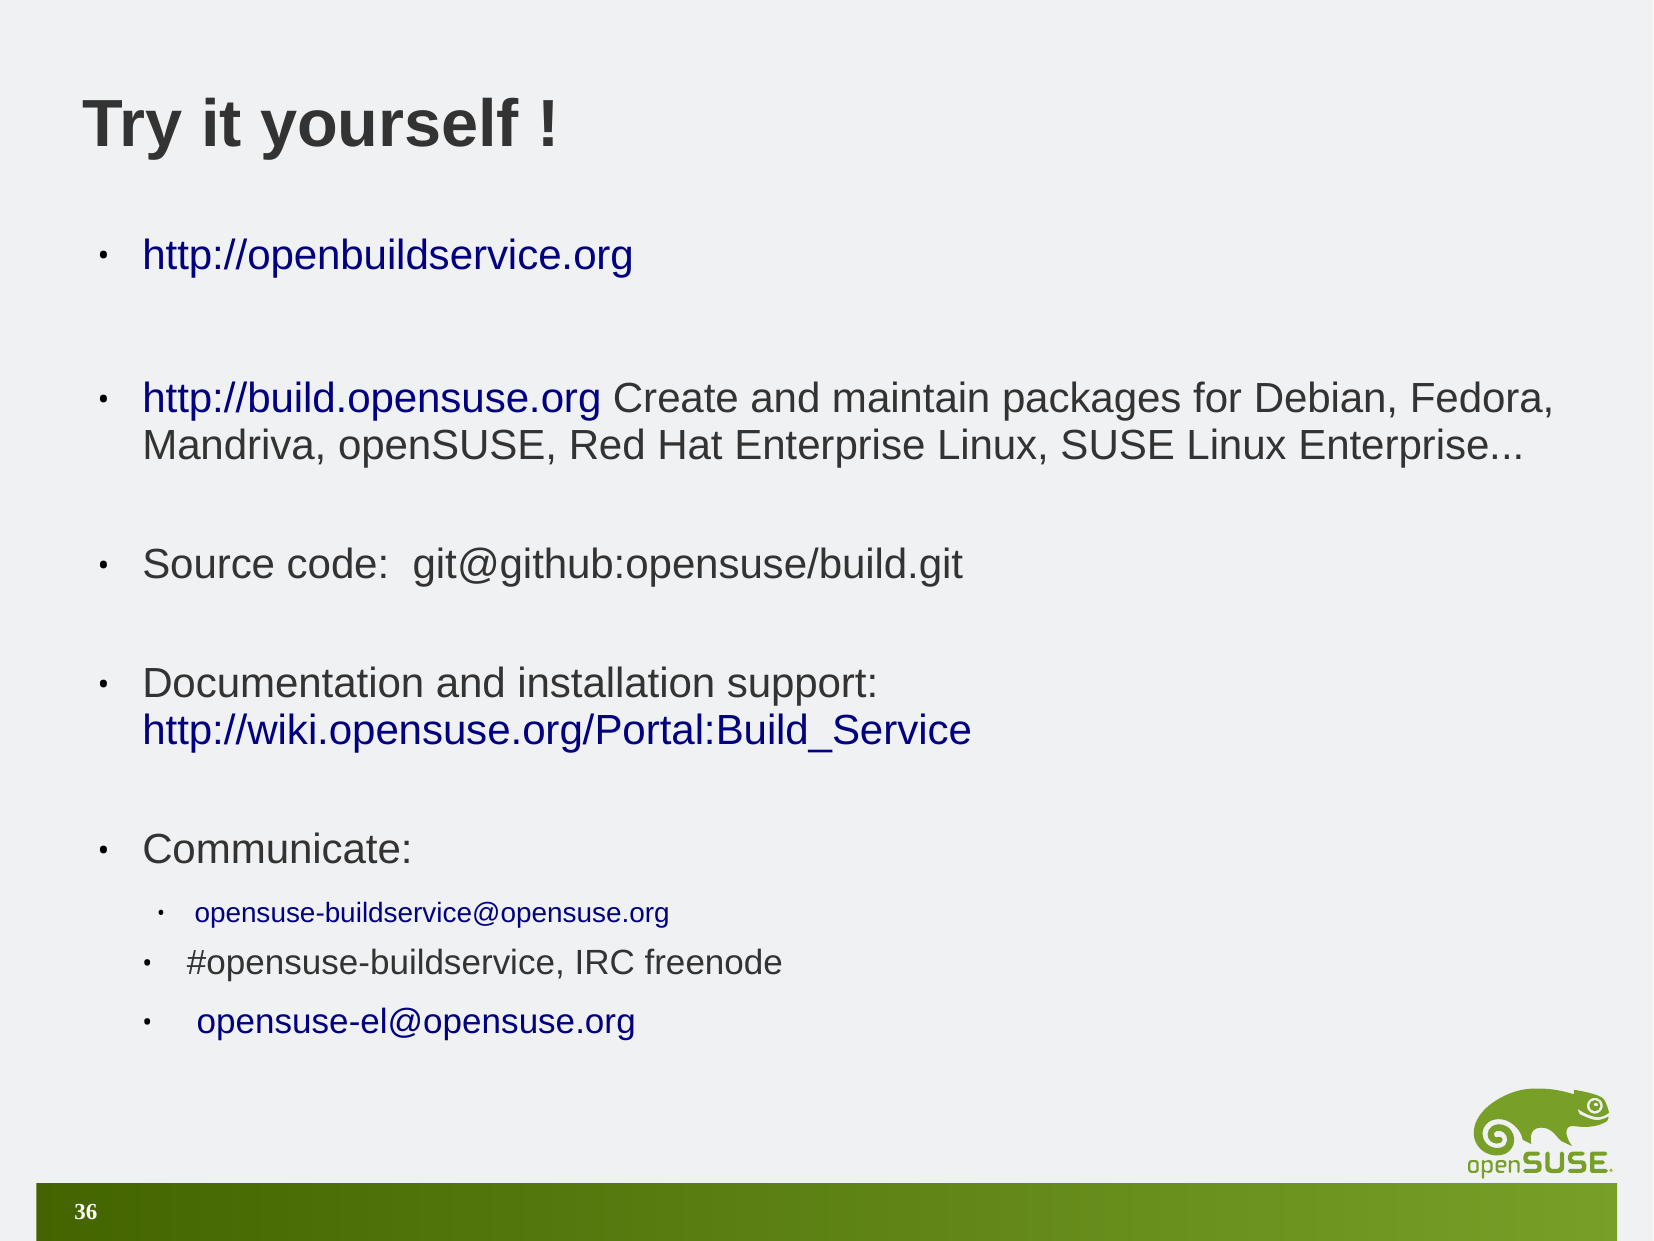

# Try it yourself !
http://openbuildservice.org
http://build.opensuse.org Create and maintain packages for Debian, Fedora, Mandriva, openSUSE, Red Hat Enterprise Linux, SUSE Linux Enterprise...
Source code: git@github:opensuse/build.git
Documentation and installation support: http://wiki.opensuse.org/Portal:Build_Service
Communicate:
 opensuse-buildservice@opensuse.org
#opensuse-buildservice, IRC freenode
 opensuse-el@opensuse.org
36